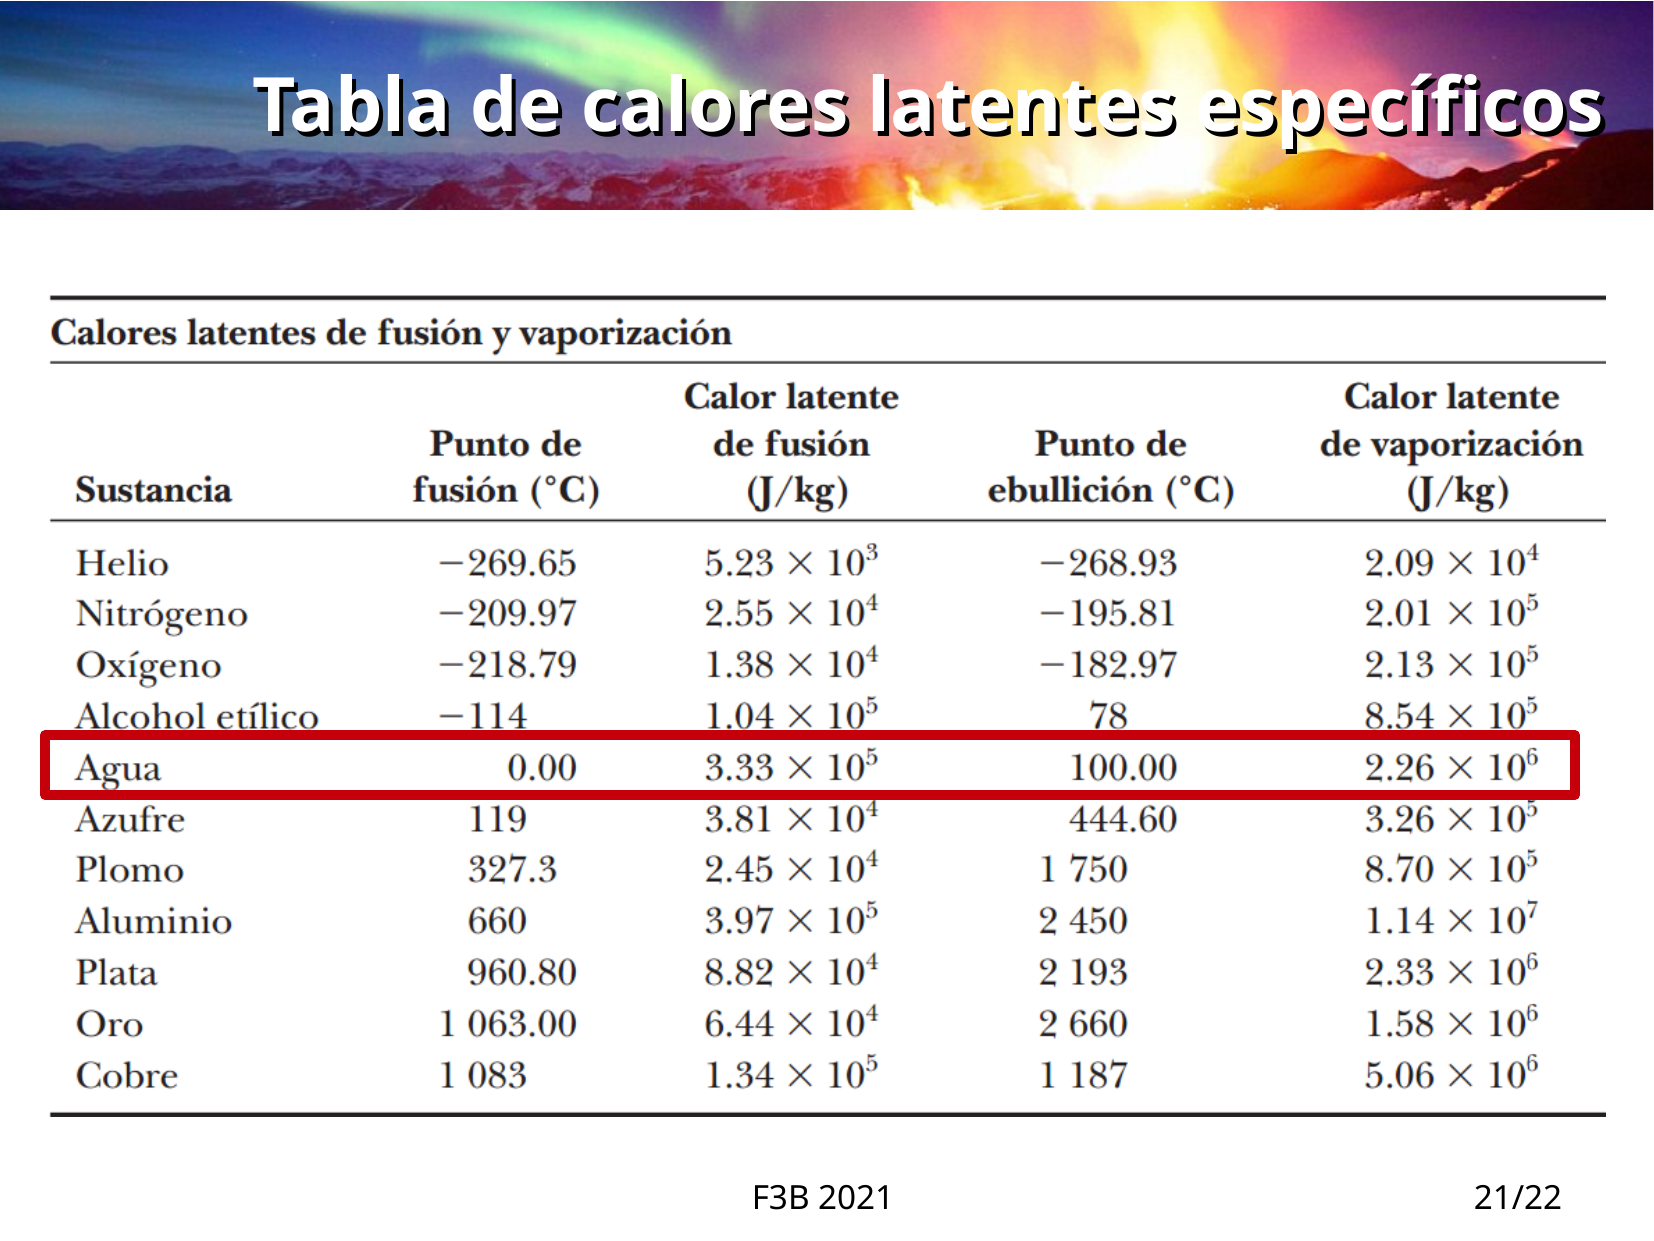

# Tabla de calores latentes específicos
F3B 2021
21